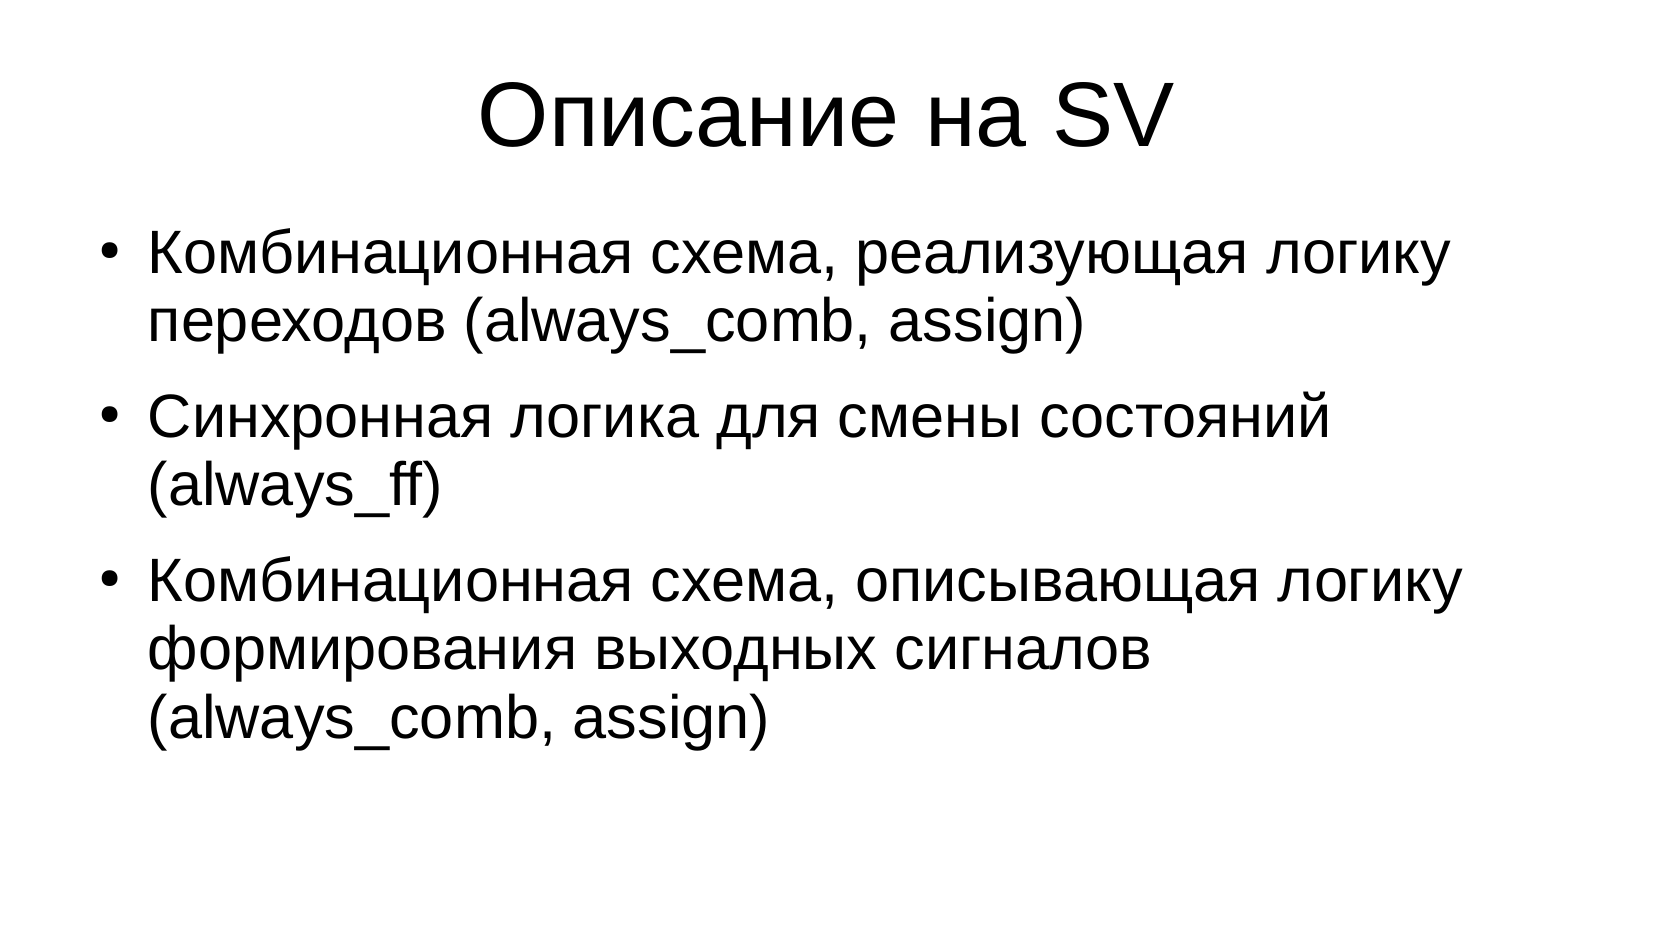

# Описание на SV
Комбинационная схема, реализующая логику переходов (always_comb, assign)
Синхронная логика для смены состояний (always_ff)
Комбинационная схема, описывающая логику формирования выходных сигналов (always_comb, assign)